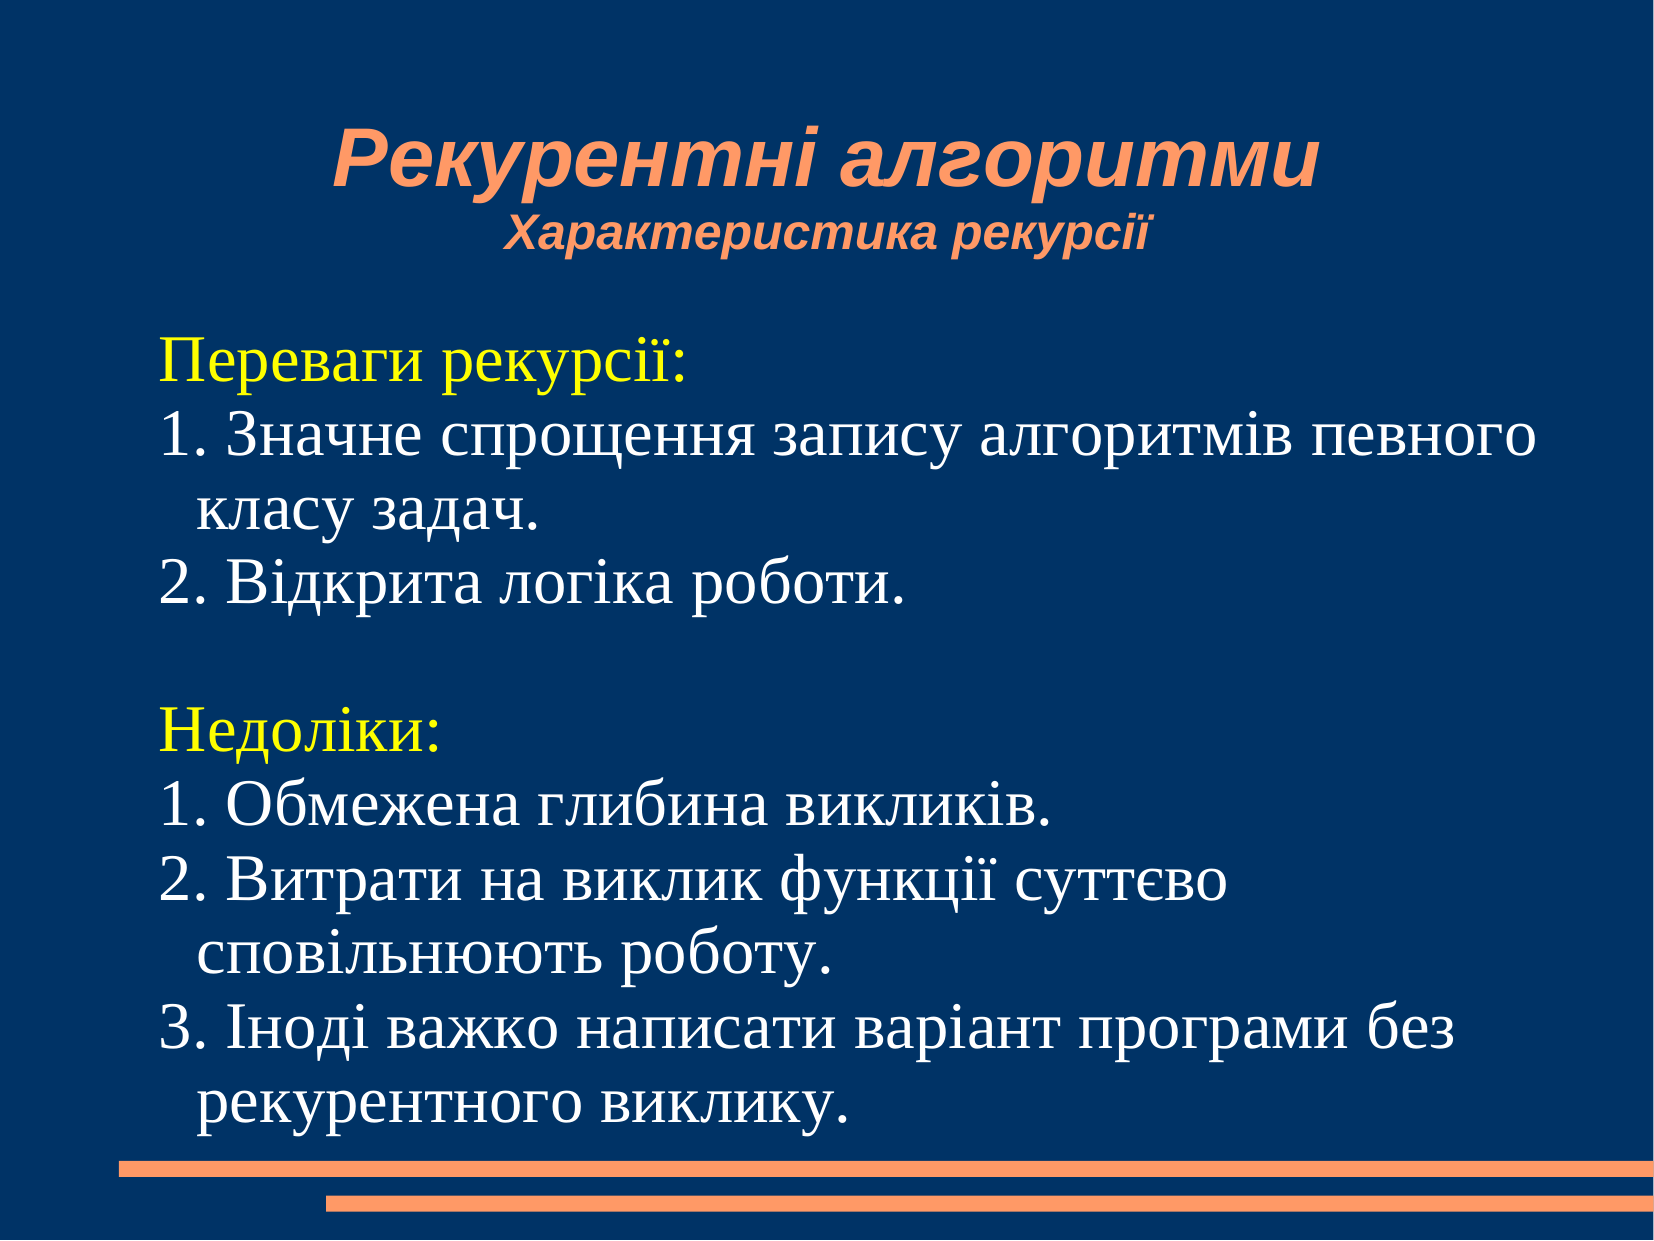

Рекурентні алгоритми
Характеристика рекурсії
# Переваги рекурсії:
1. Значне спрощення запису алгоритмів певного класу задач.
2. Відкрита логіка роботи.
Недоліки:
1. Обмежена глибина викликів.
2. Витрати на виклик функції суттєво сповільнюють роботу.
3. Іноді важко написати варіант програми без рекурентного виклику.